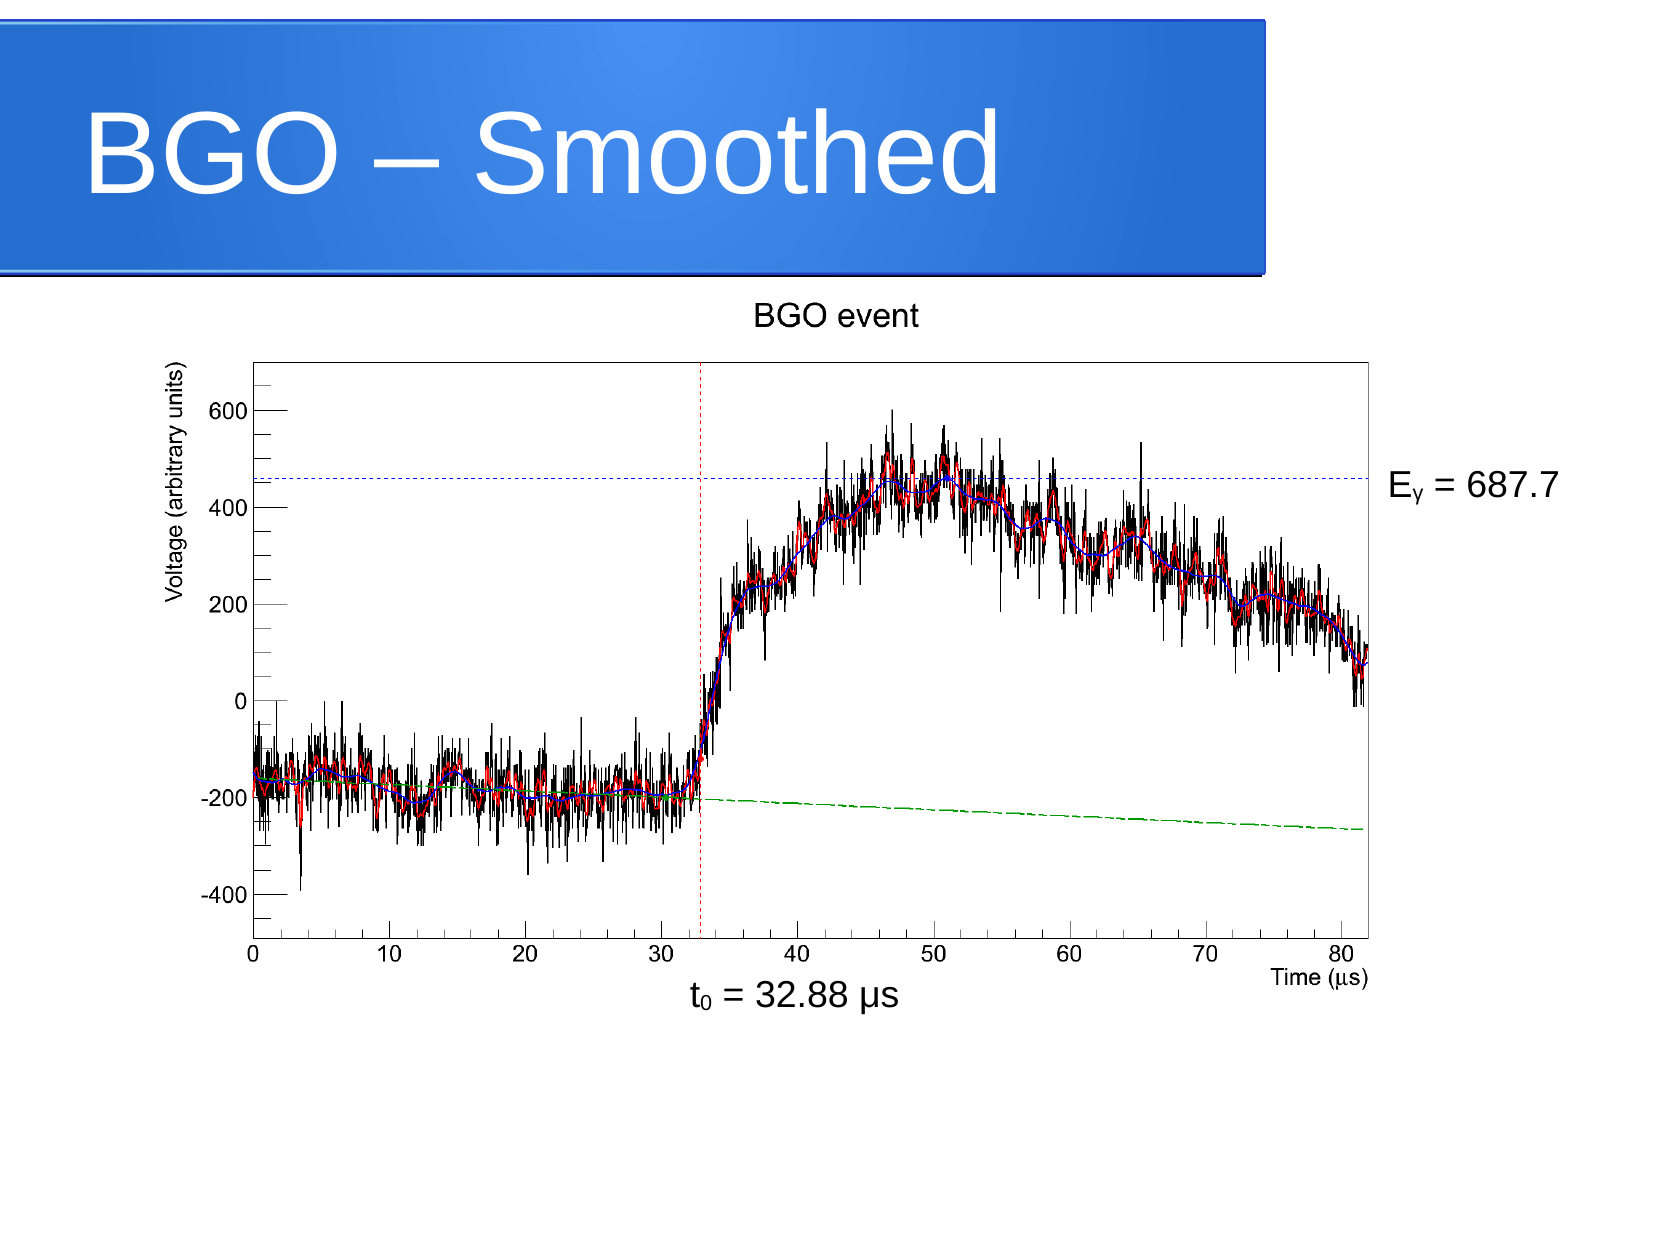

# BGO – Smoothed
Eγ = 687.7
t0 = 32.88 μs